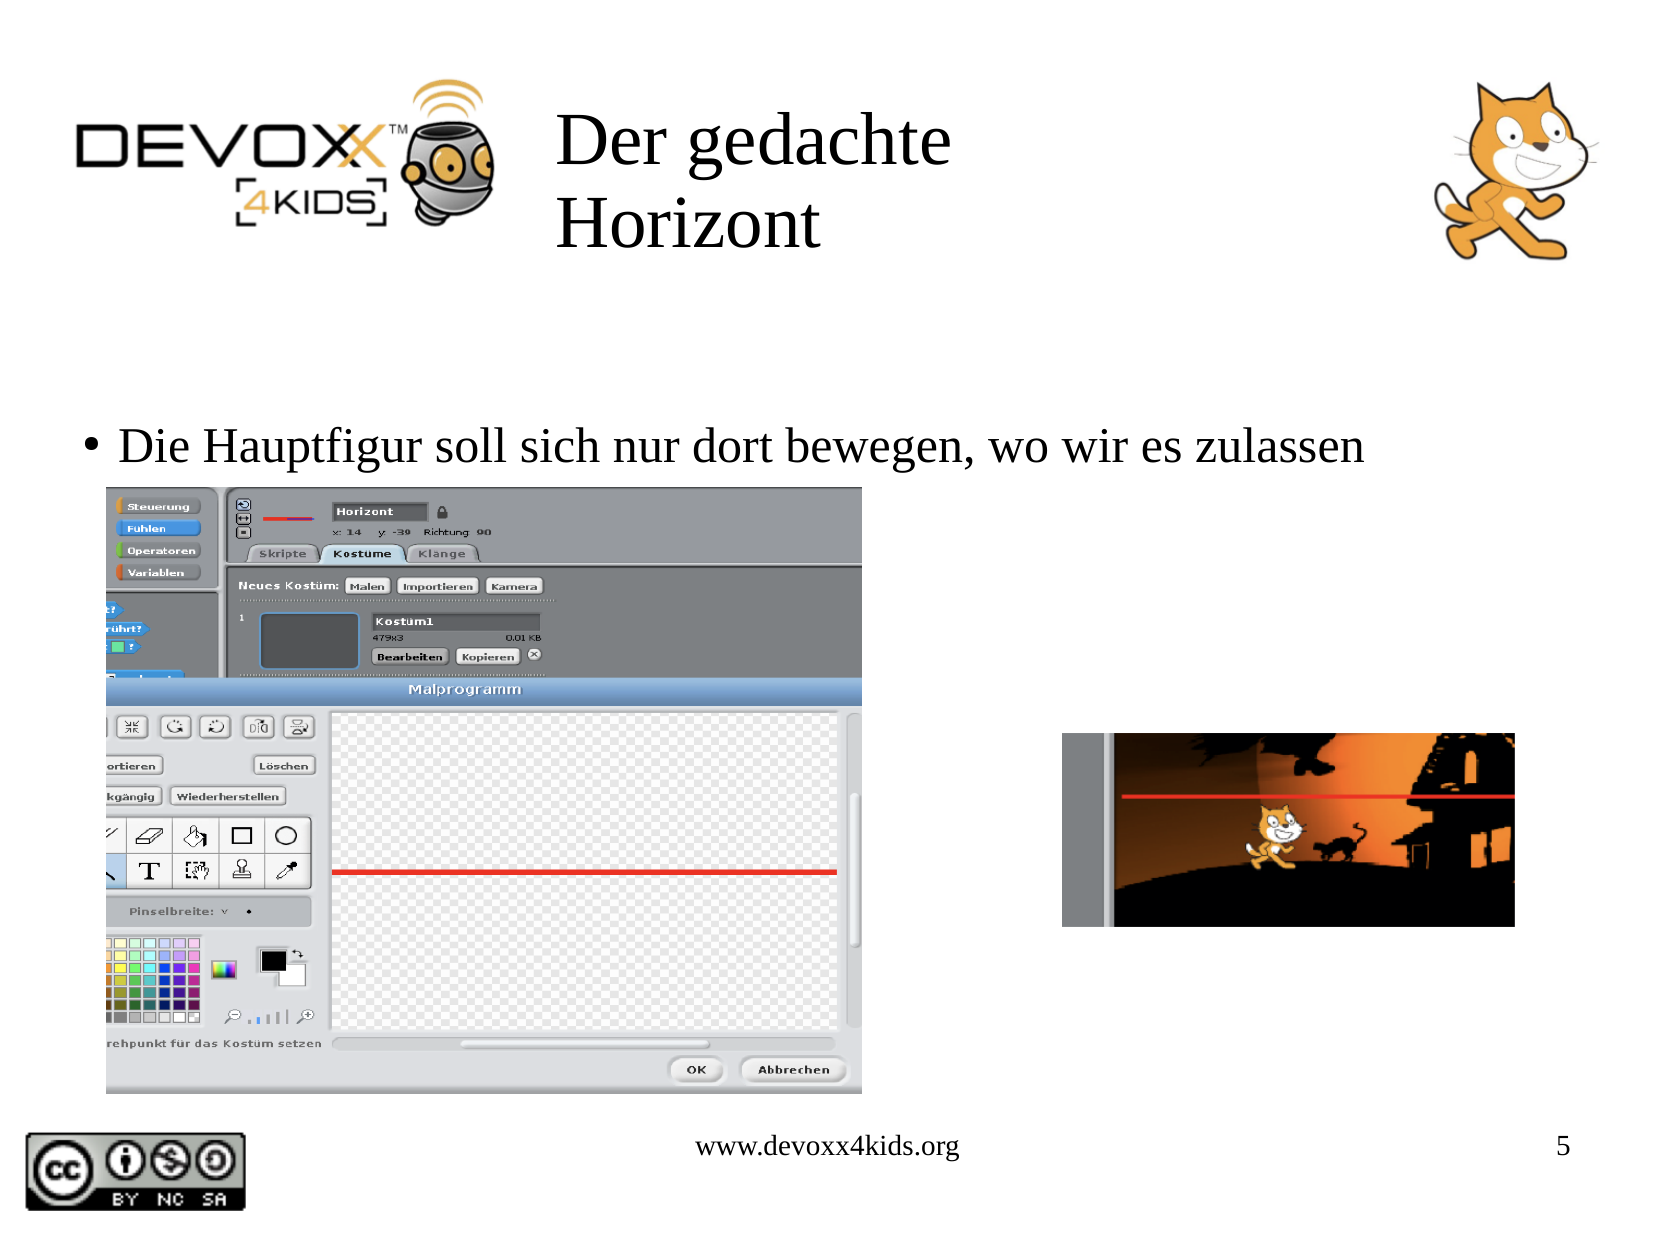

# Der gedachte Horizont
Die Hauptfigur soll sich nur dort bewegen, wo wir es zulassen
www.devoxx4kids.org
5